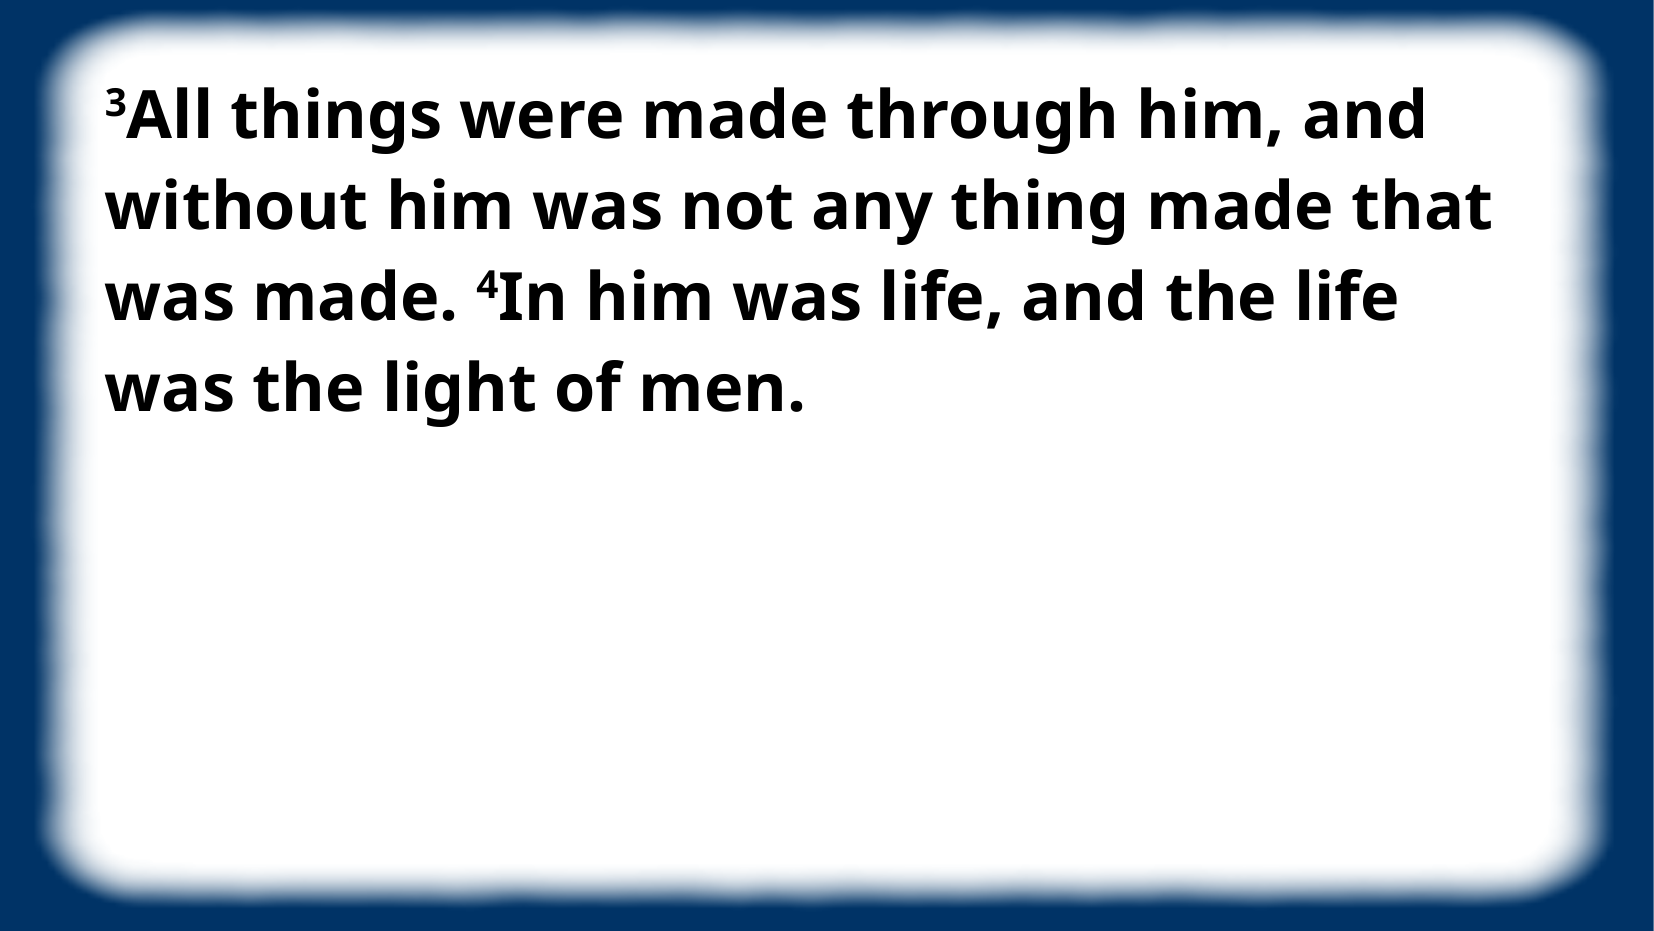

3All things were made through him, and without him was not any thing made that was made. 4In him was life, and the life was the light of men.